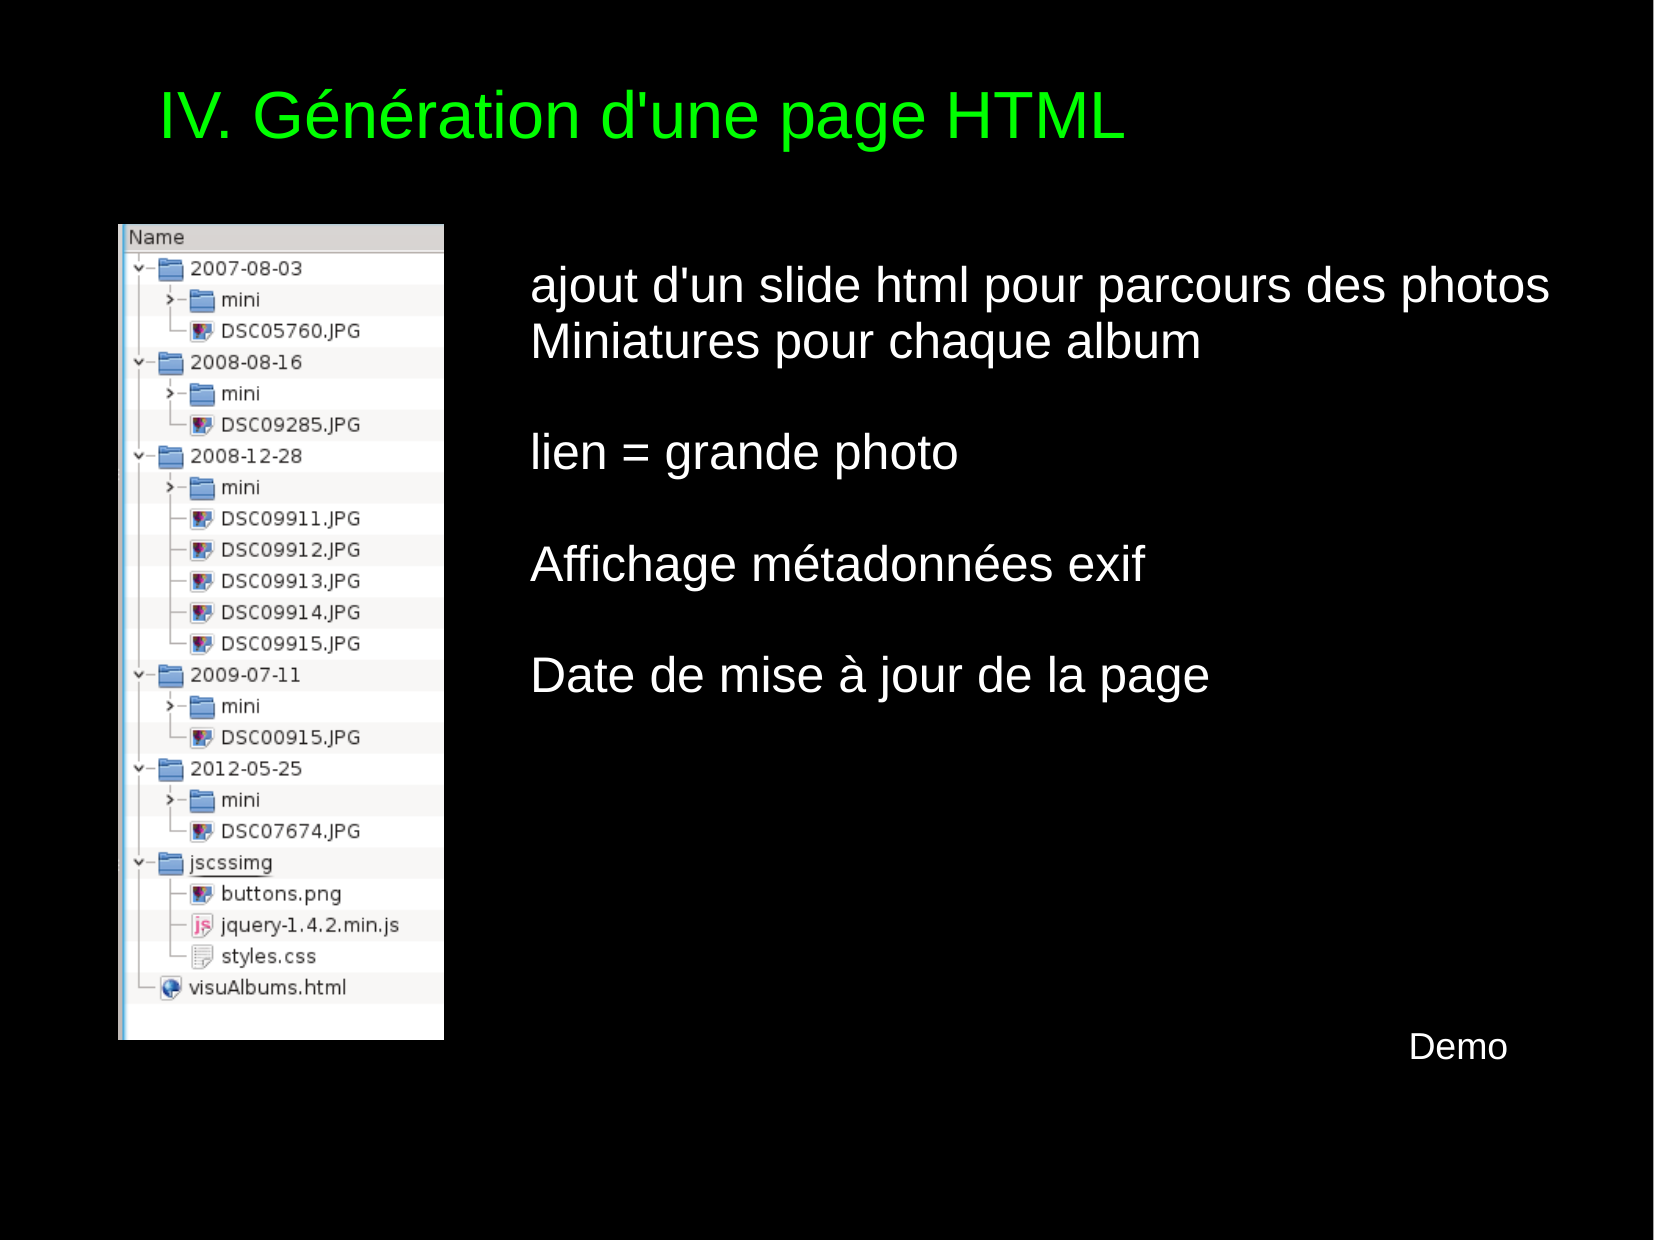

IV. Génération d'une page HTML
ajout d'un slide html pour parcours des photos
Miniatures pour chaque album
lien = grande photo
Affichage métadonnées exif
Date de mise à jour de la page
Demo